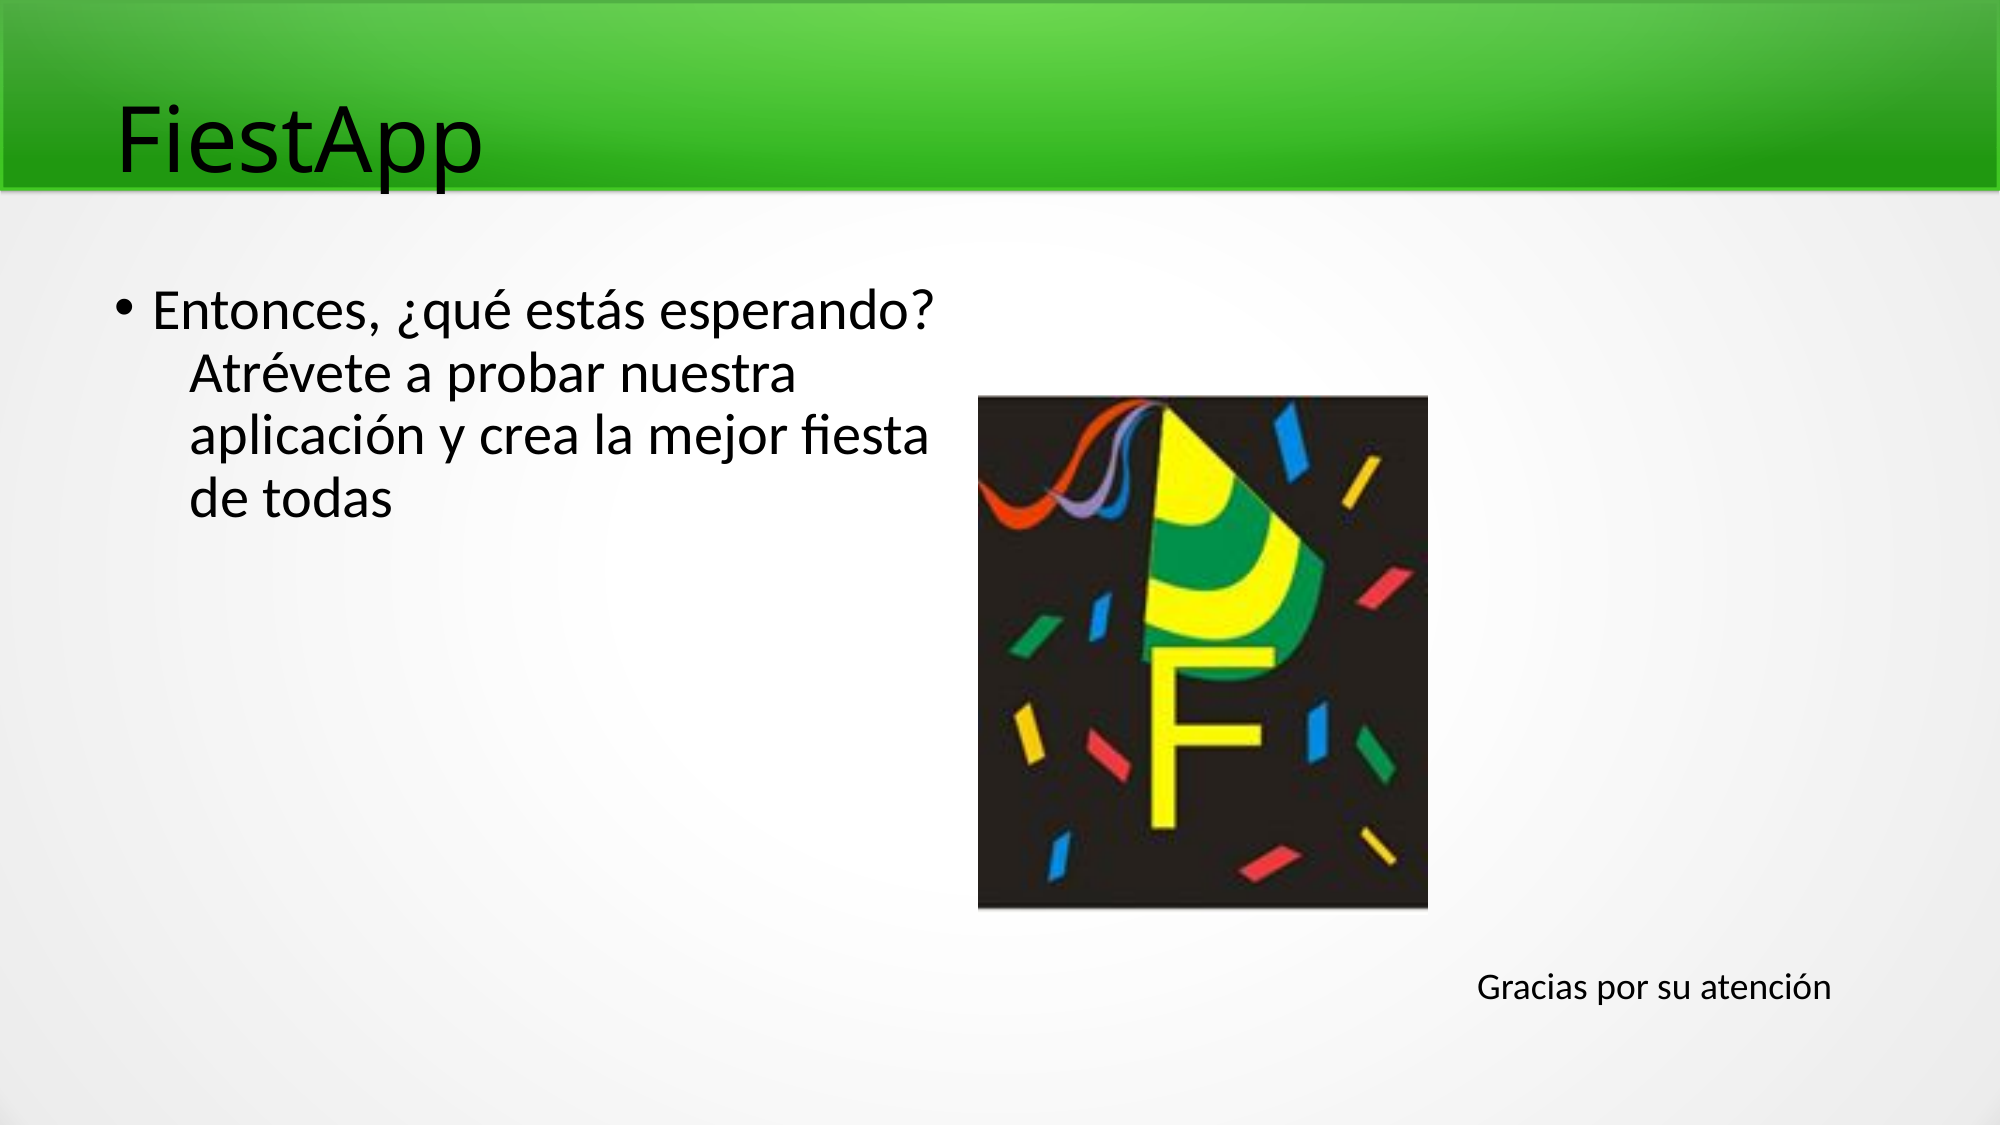

# FiestApp
Entonces, ¿qué estás esperando? Atrévete a probar nuestra aplicación y crea la mejor fiesta de todas
Gracias por su atención